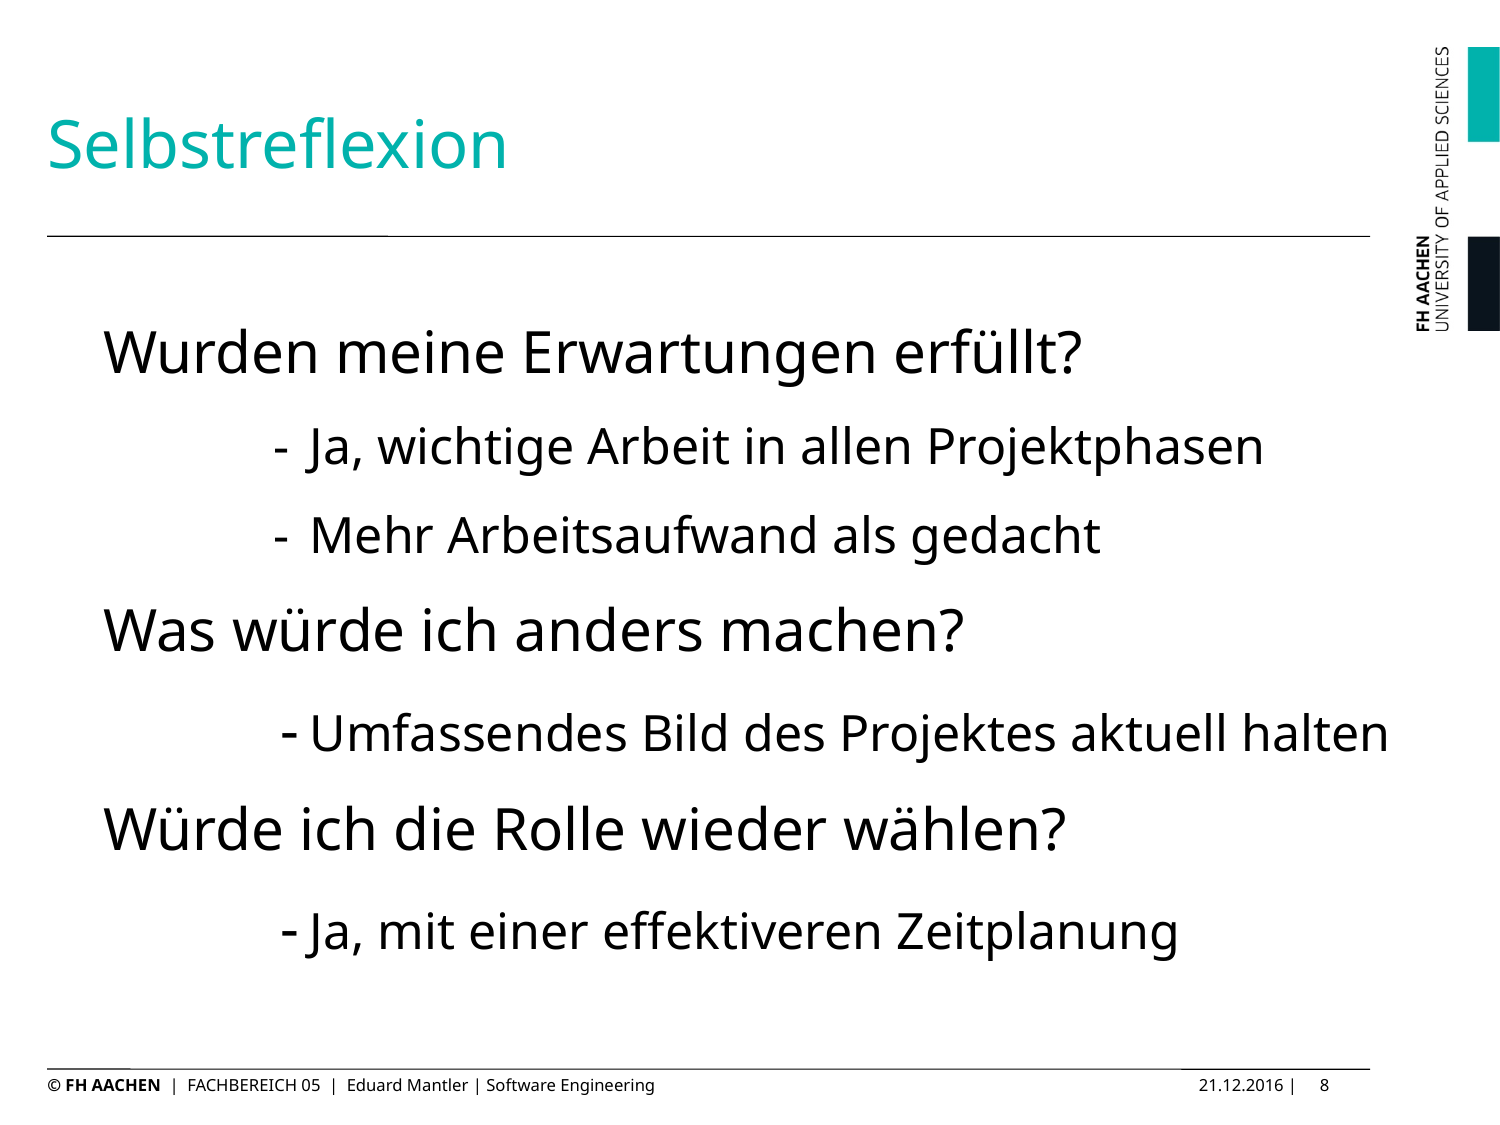

# Selbstreflexion
Wurden meine Erwartungen erfüllt?
	 - 	Ja, wichtige Arbeit in allen Projektphasen
	 - 	Mehr Arbeitsaufwand als gedacht
Was würde ich anders machen?
	 -	Umfassendes Bild des Projektes aktuell halten
Würde ich die Rolle wieder wählen?
	 -	Ja, mit einer effektiveren Zeitplanung
© FH AACHEN | FACHBEREICH 05 | Eduard Mantler | Software Engineering
21.12.2016 |